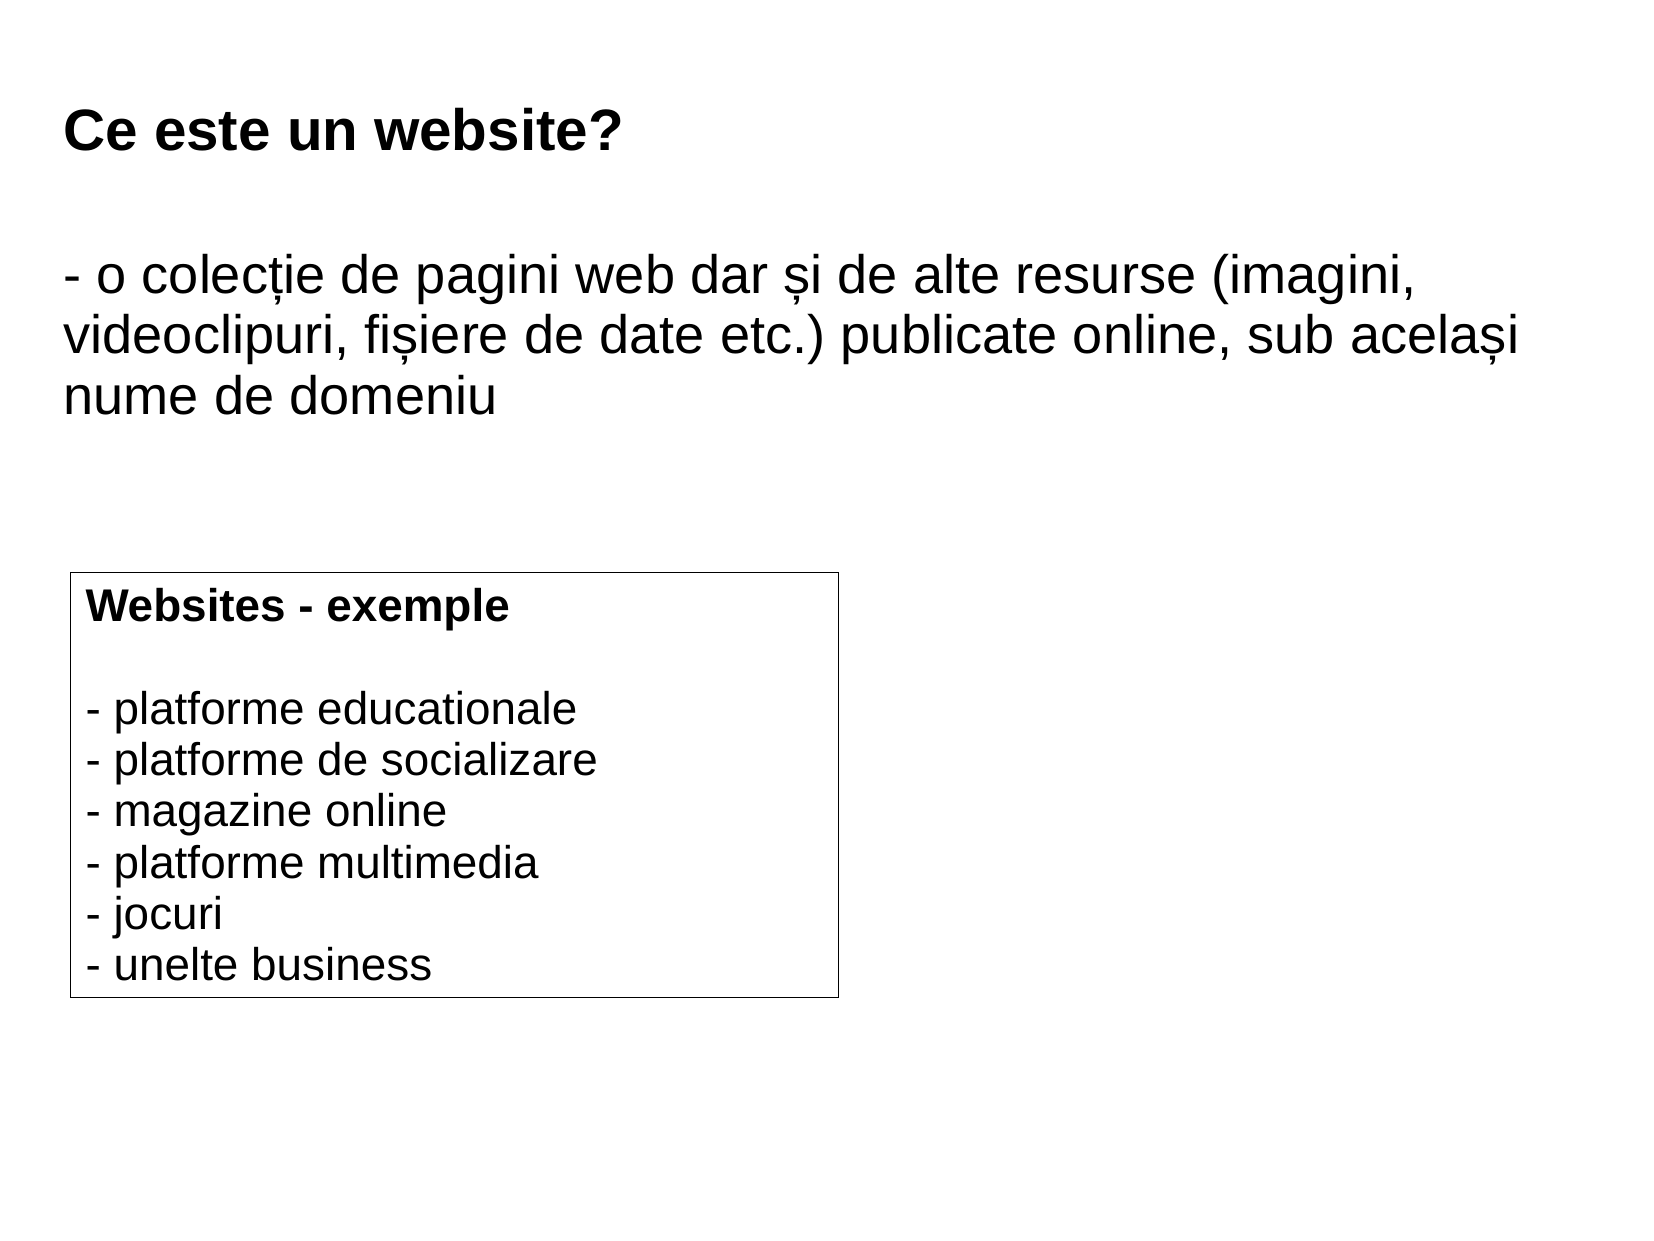

Ce este un website?
- o colecție de pagini web dar și de alte resurse (imagini, videoclipuri, fișiere de date etc.) publicate online, sub același nume de domeniu
Websites - exemple
- platforme educationale
- platforme de socializare
- magazine online
- platforme multimedia
- jocuri
- unelte business